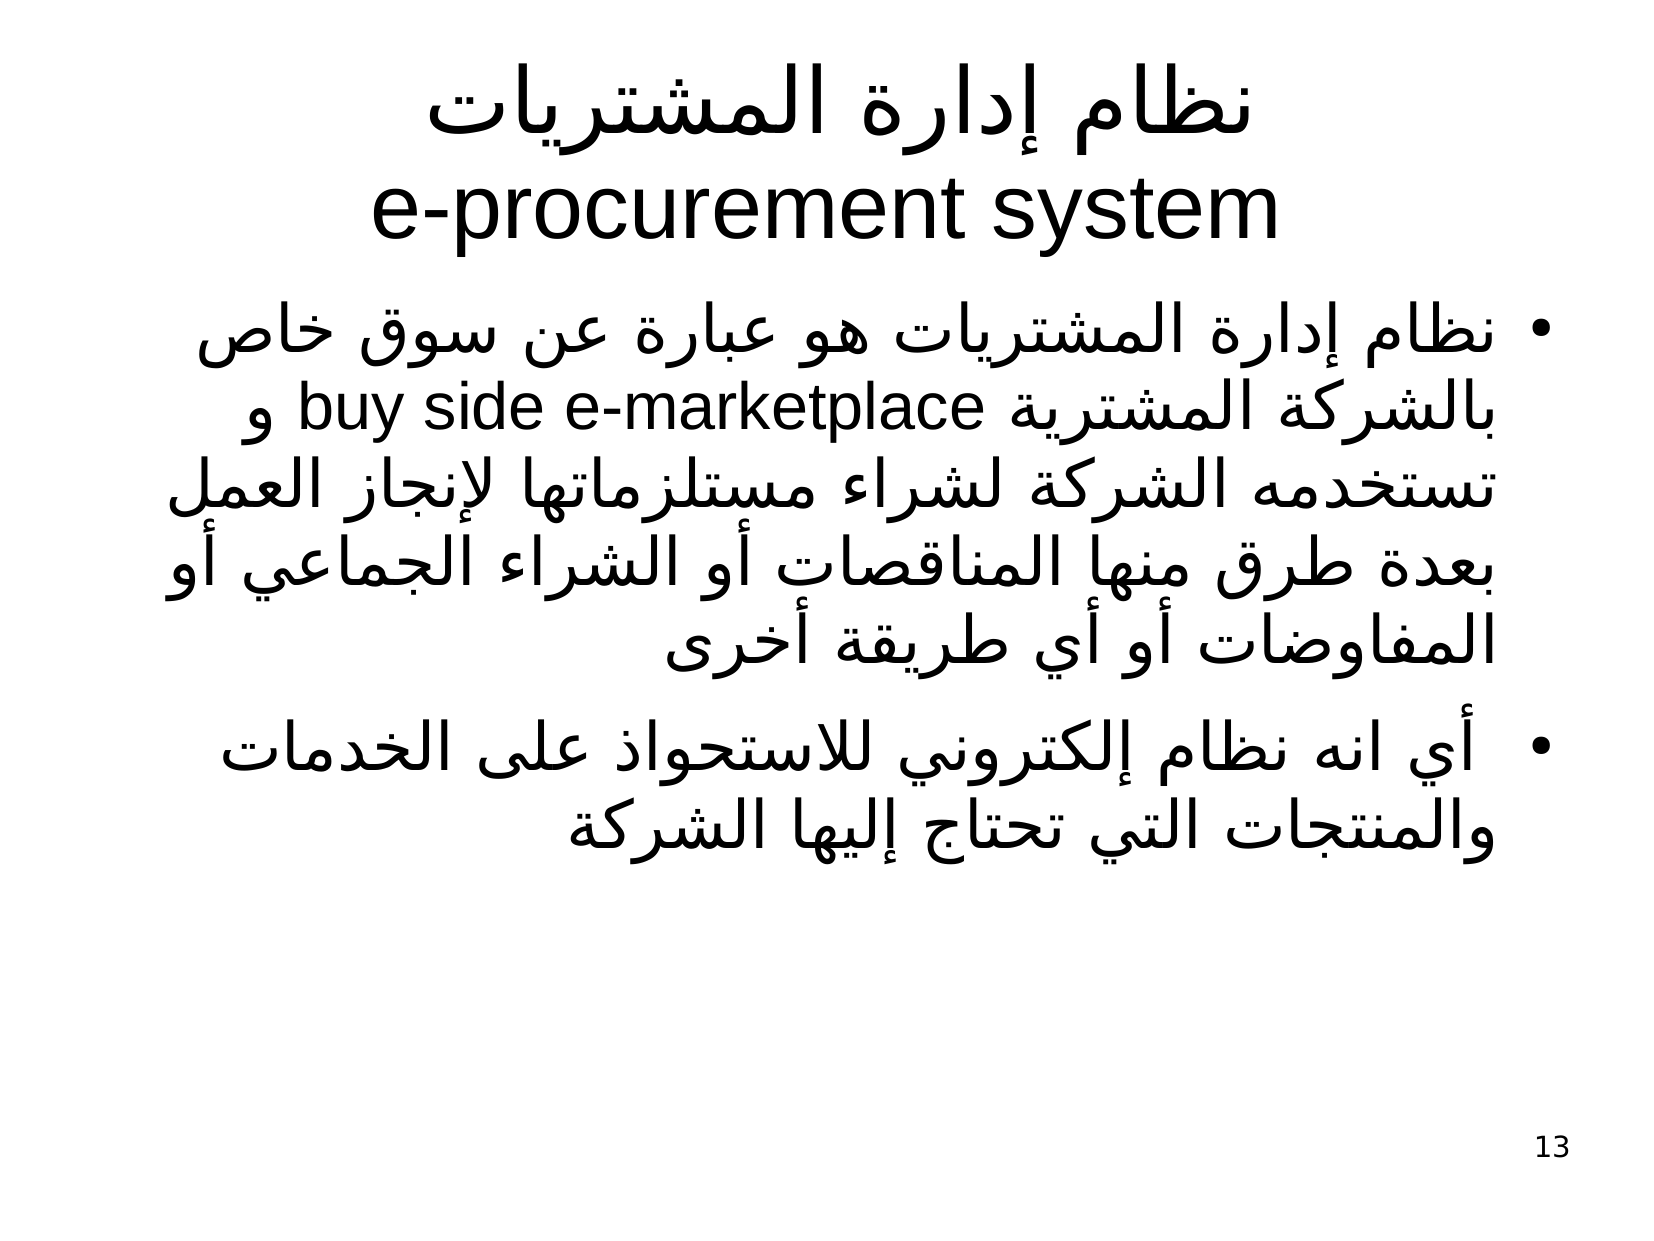

# نظام إدارة المشتريات e-procurement system
نظام إدارة المشتريات هو عبارة عن سوق خاص بالشركة المشترية buy side e-marketplace و تستخدمه الشركة لشراء مستلزماتها لإنجاز العمل بعدة طرق منها المناقصات أو الشراء الجماعي أو المفاوضات أو أي طريقة أخرى
 أي انه نظام إلكتروني للاستحواذ على الخدمات والمنتجات التي تحتاج إليها الشركة
13